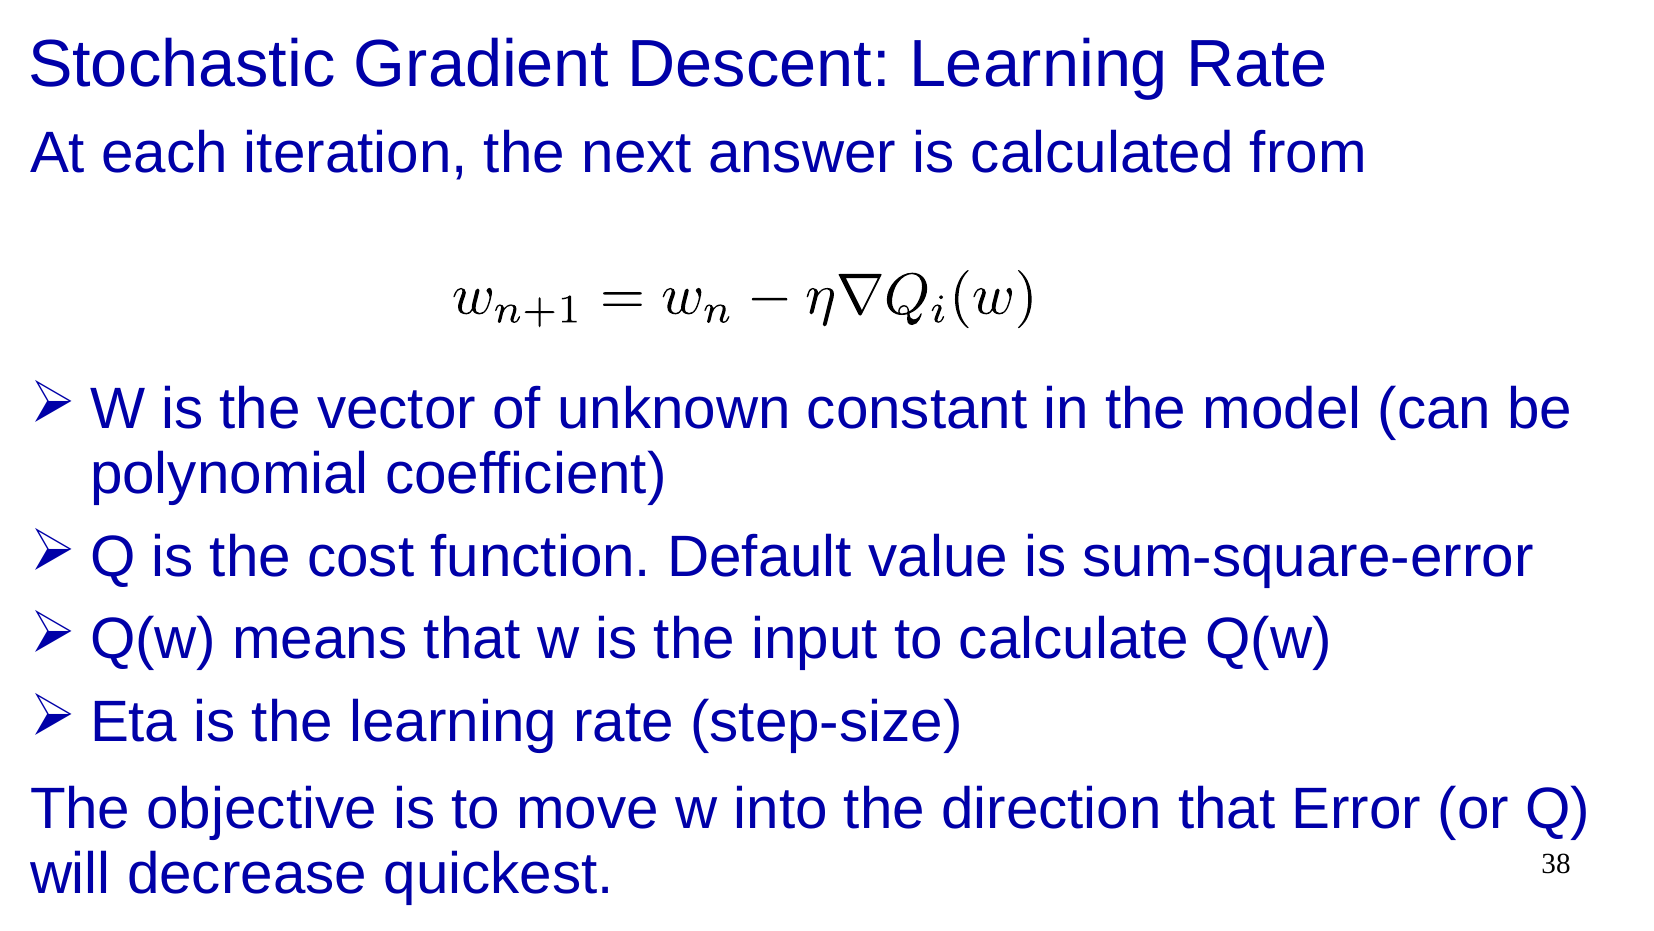

# Stochastic Gradient Descent: Learning Rate
At each iteration, the next answer is calculated from
W is the vector of unknown constant in the model (can be polynomial coefficient)
Q is the cost function. Default value is sum-square-error
Q(w) means that w is the input to calculate Q(w)
Eta is the learning rate (step-size)
The objective is to move w into the direction that Error (or Q) will decrease quickest.
38